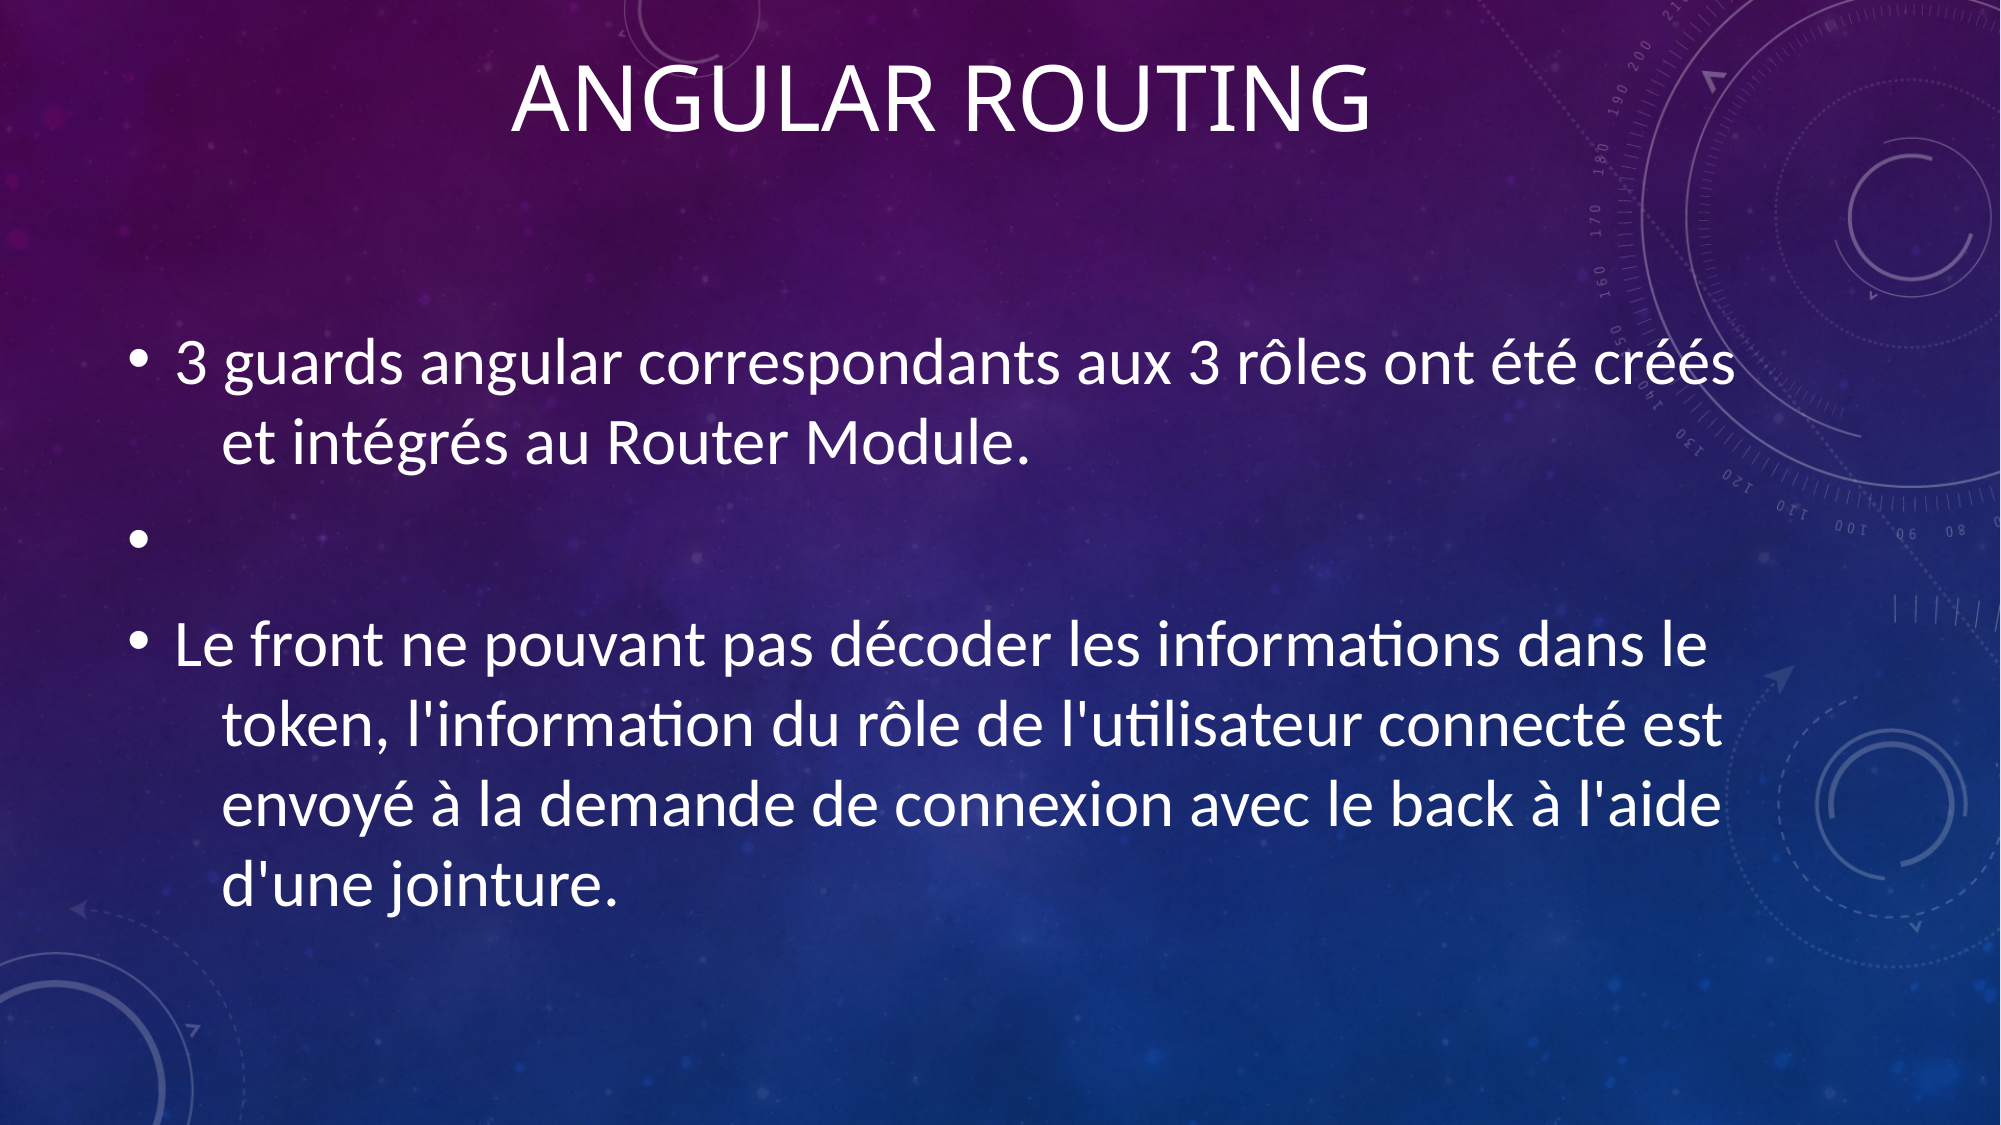

# ANGULAR ROUTING
3 guards angular correspondants aux 3 rôles ont été créés et intégrés au Router Module.
Le front ne pouvant pas décoder les informations dans le token, l'information du rôle de l'utilisateur connecté est envoyé à la demande de connexion avec le back à l'aide d'une jointure.